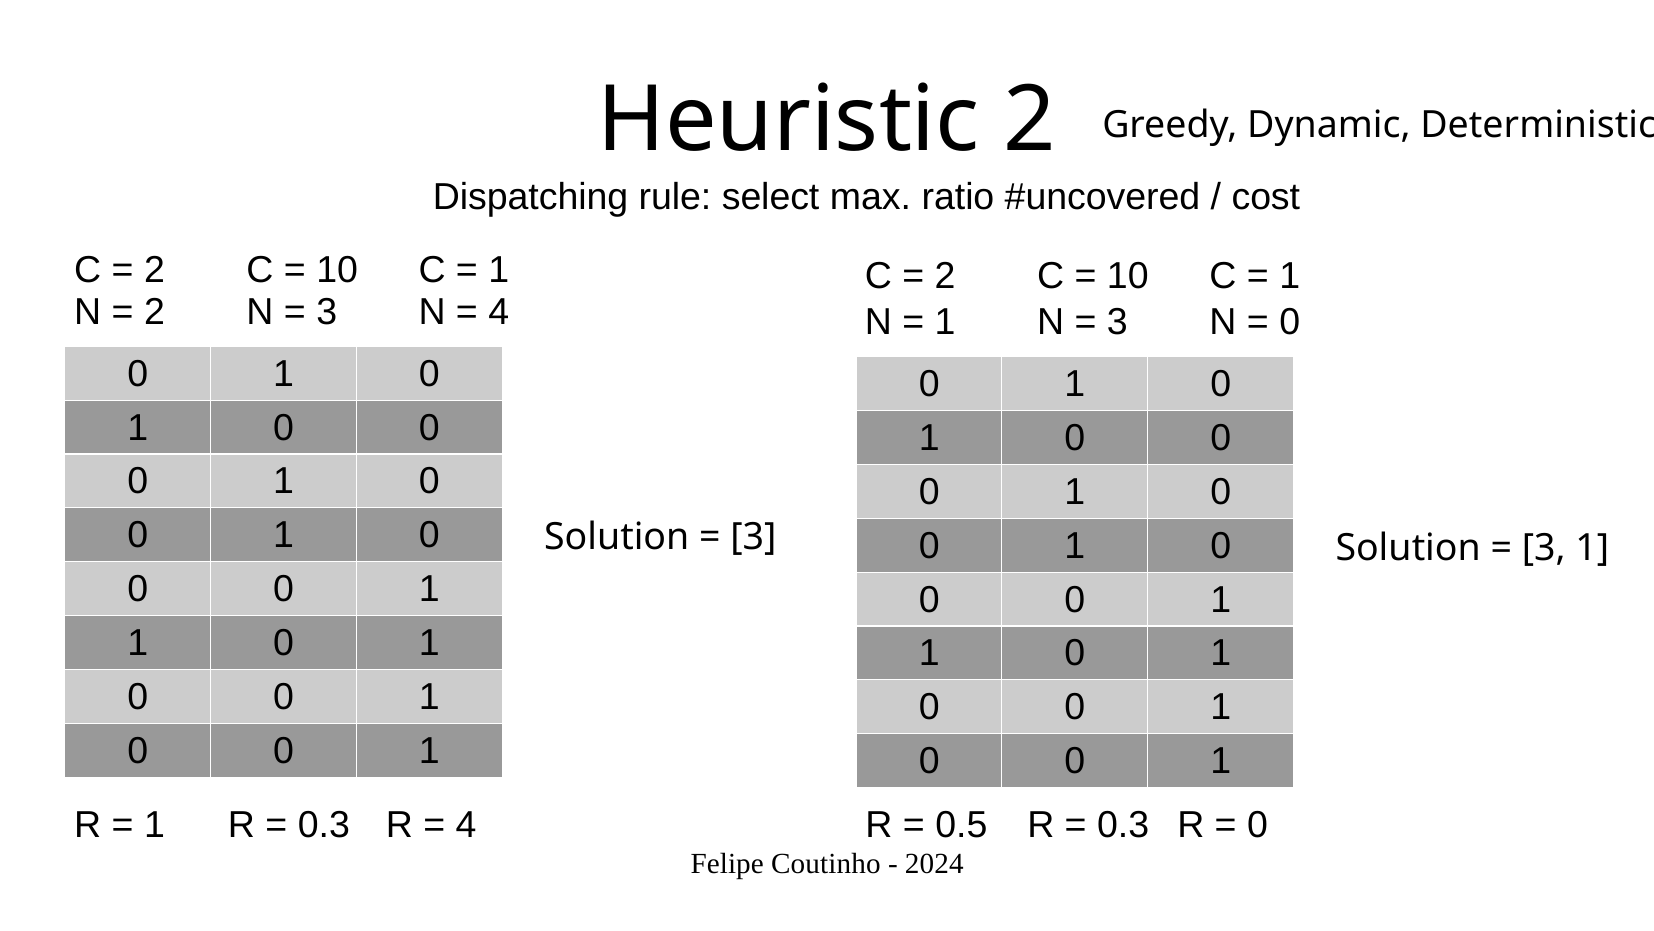

# Heuristic 2
Greedy, Dynamic, Deterministic
Dispatching rule: select max. ratio #uncovered / cost
C = 2
C = 10
C = 1
C = 2
C = 10
C = 1
N = 2
N = 3
N = 4
N = 1
N = 3
N = 0
| 0 | 1 | 0 |
| --- | --- | --- |
| 1 | 0 | 0 |
| 0 | 1 | 0 |
| 0 | 1 | 0 |
| 0 | 0 | 1 |
| 1 | 0 | 1 |
| 0 | 0 | 1 |
| 0 | 0 | 1 |
| 0 | 1 | 0 |
| --- | --- | --- |
| 1 | 0 | 0 |
| 0 | 1 | 0 |
| 0 | 1 | 0 |
| 0 | 0 | 1 |
| 1 | 0 | 1 |
| 0 | 0 | 1 |
| 0 | 0 | 1 |
Solution = [3]
Solution = [3, 1]
R = 1
R = 0.3
R = 4
R = 0.5
R = 0.3
R = 0
Felipe Coutinho - 2024